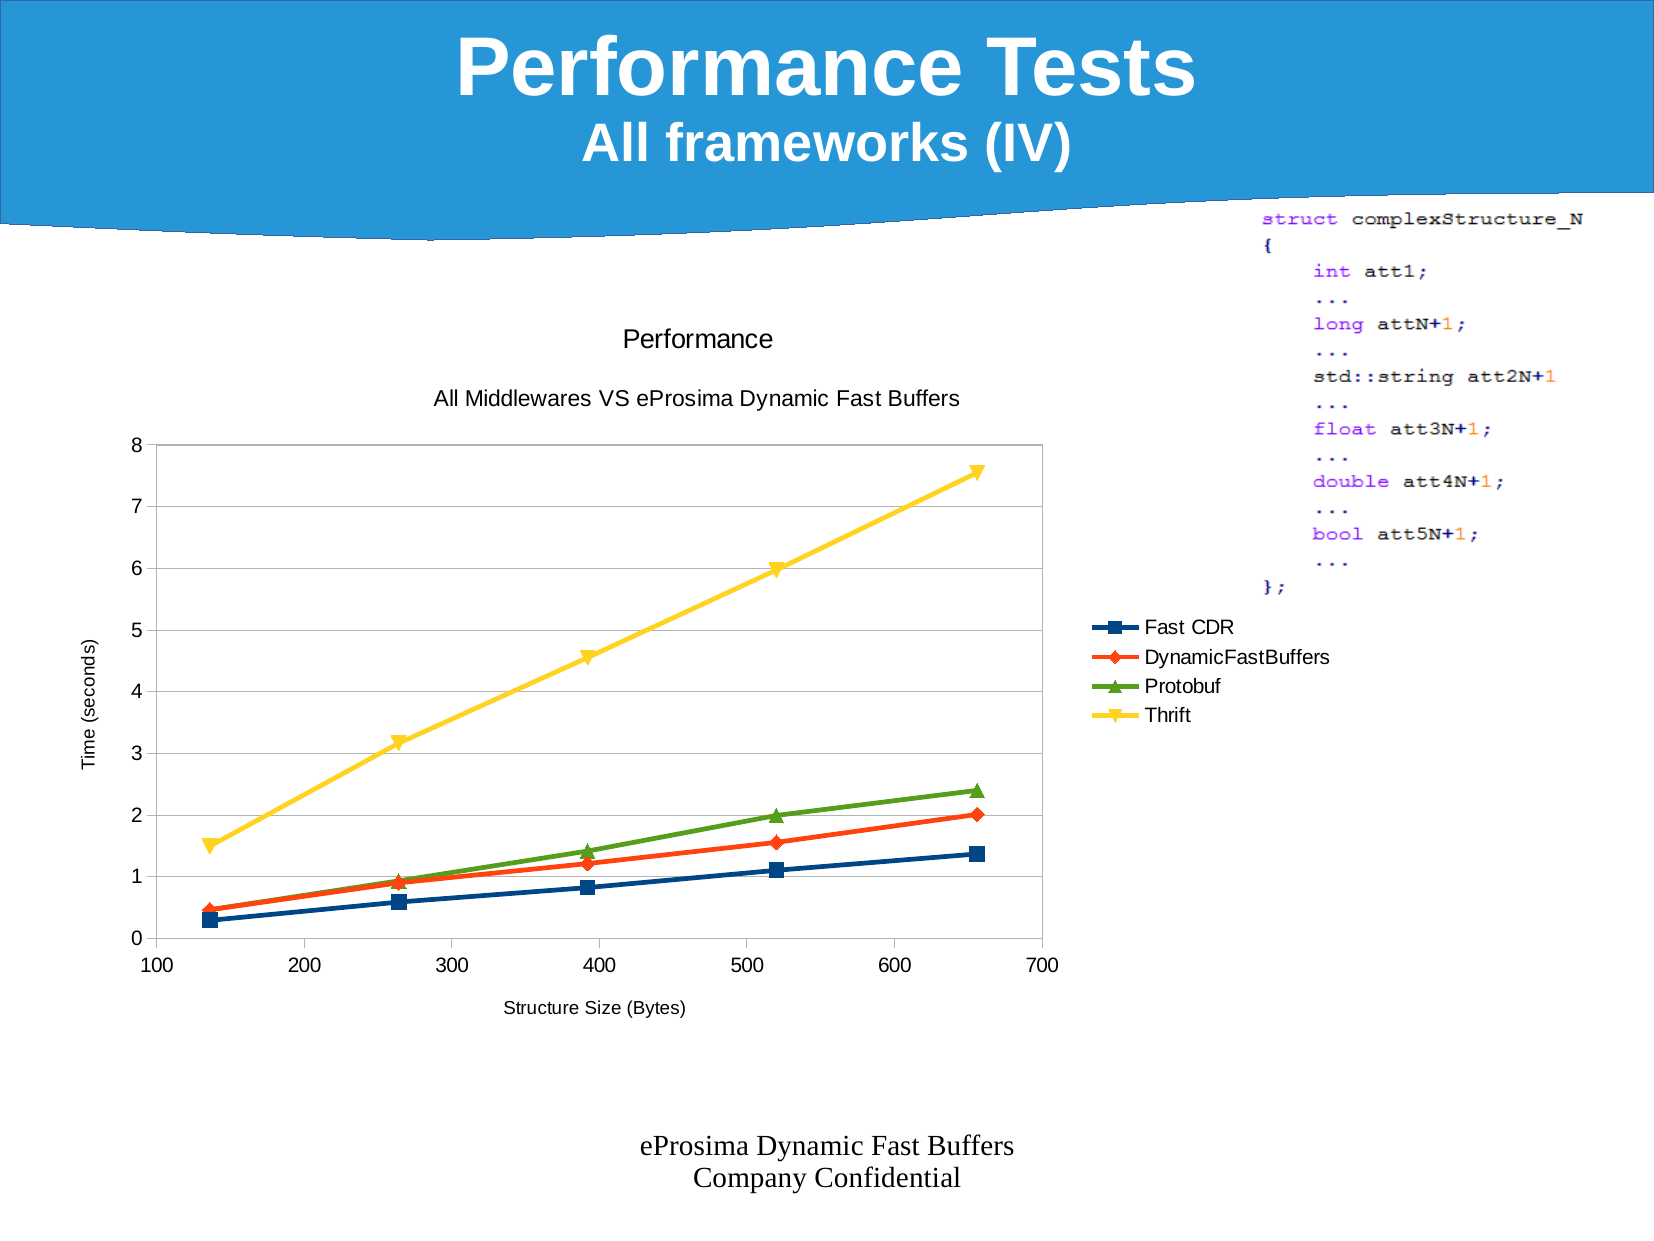

Performance Tests
All frameworks (IV)
### Chart: Performance
All Middlewares VS eProsima Dynamic Fast Buffers
| Category | Fast CDR | DynamicFastBuffers | Protobuf | Thrift |
|---|---|---|---|---|eProsima Dynamic Fast Buffers